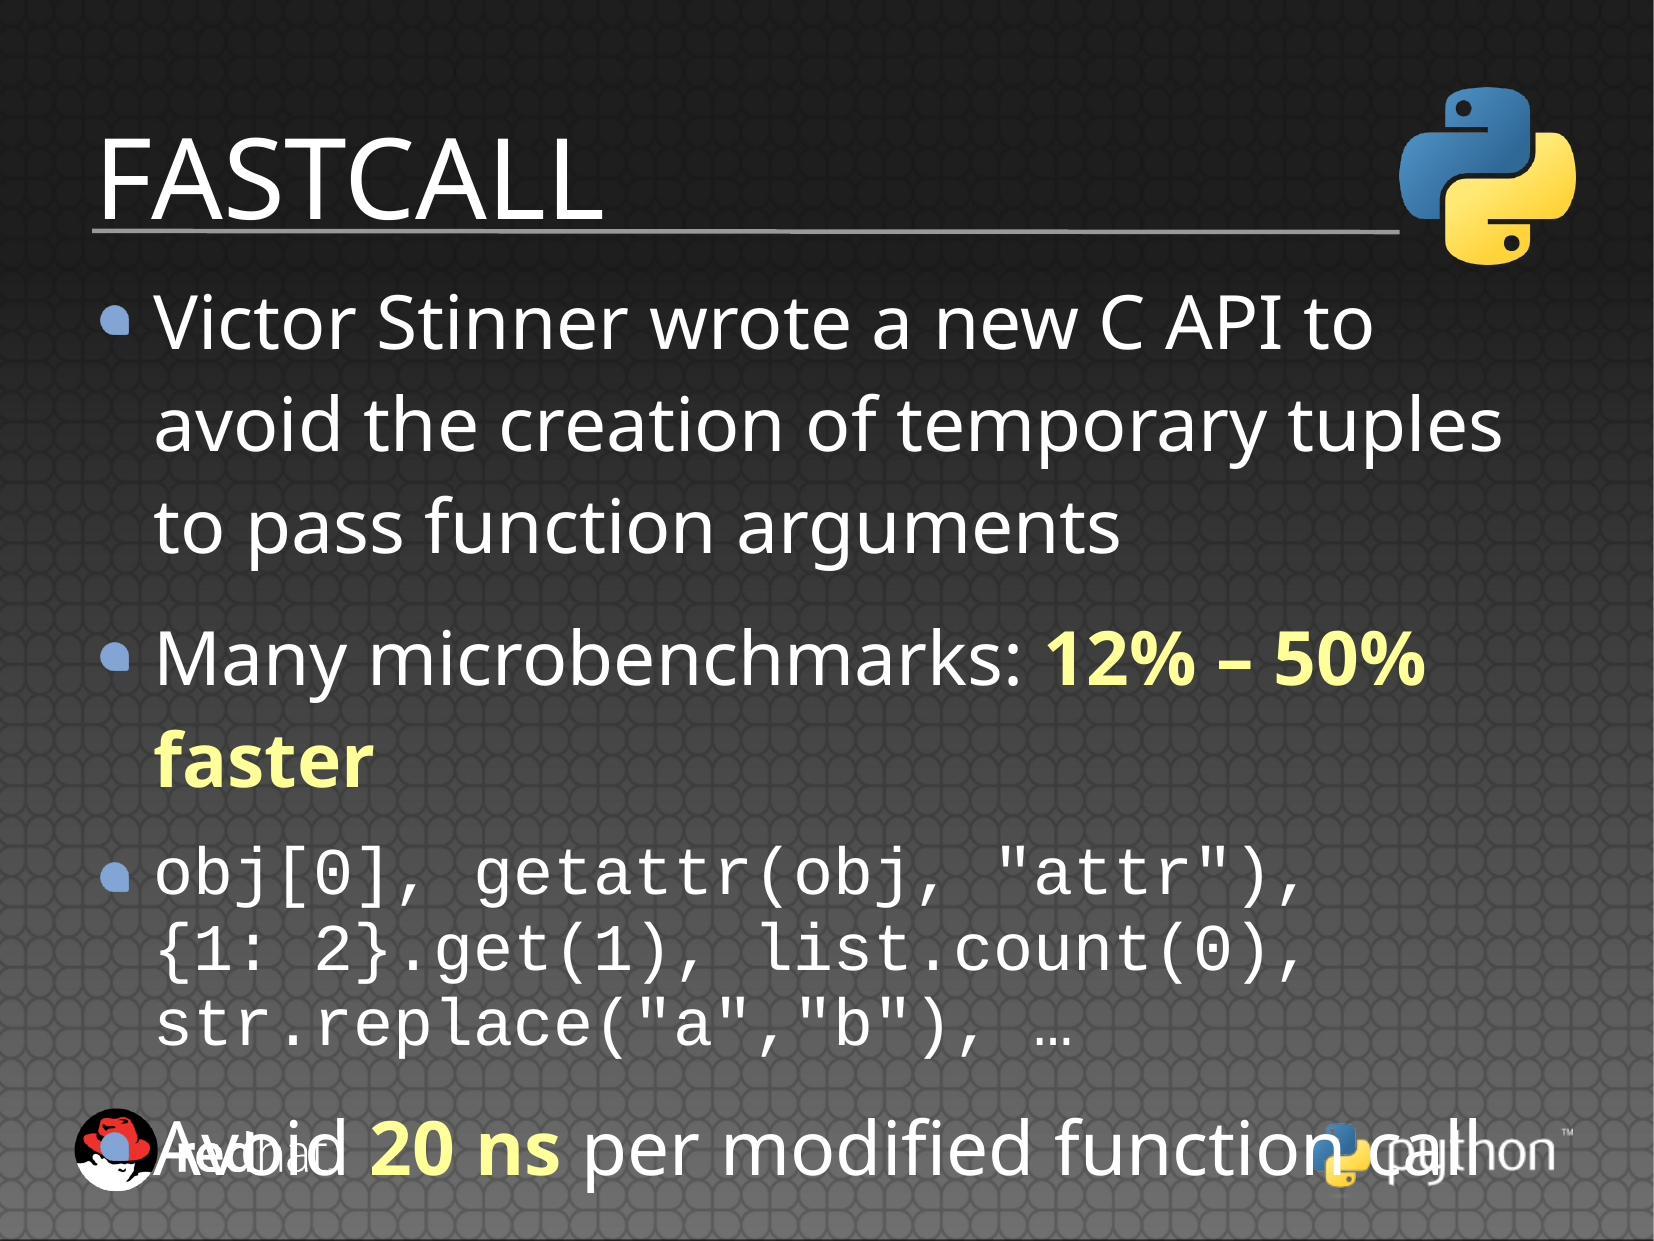

FASTCALL
# Victor Stinner wrote a new C API to avoid the creation of temporary tuples to pass function arguments
Many microbenchmarks: 12% – 50% faster
obj[0], getattr(obj, "attr"),
{1: 2}.get(1), list.count(0), str.replace("a","b"), …
Avoid 20 ns per modified function call